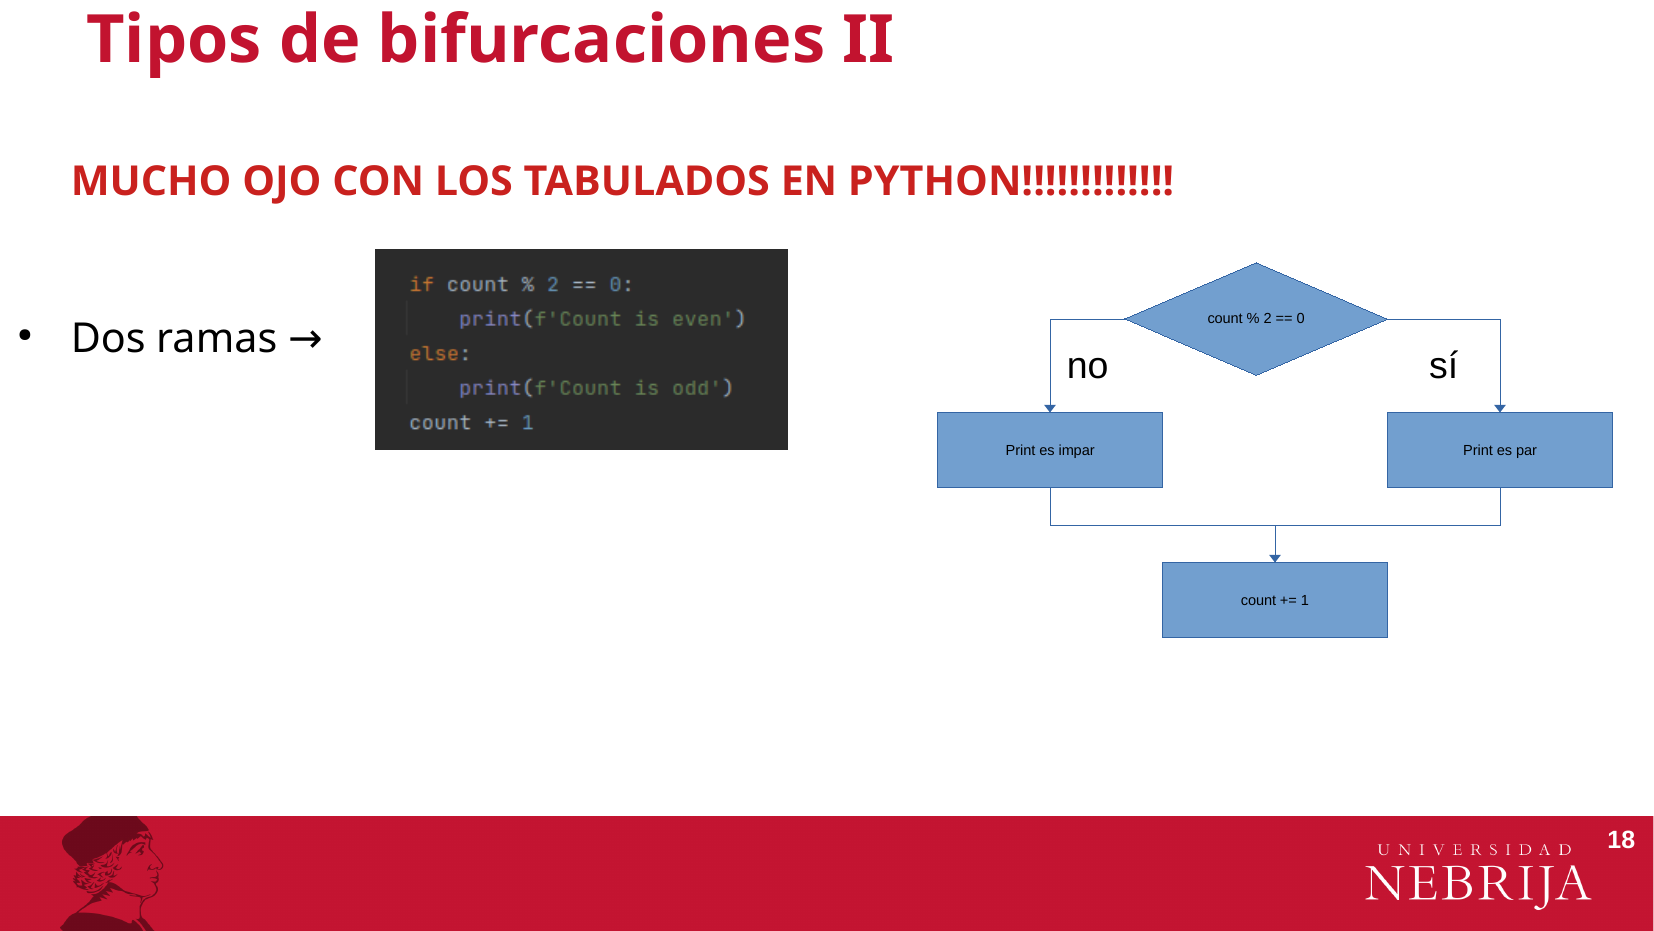

Tipos de bifurcaciones II
# MUCHO OJO CON LOS TABULADOS EN PYTHON!!!!!!!!!!!!!
Dos ramas →
count % 2 == 0
Print es impar
Print es par
count += 1